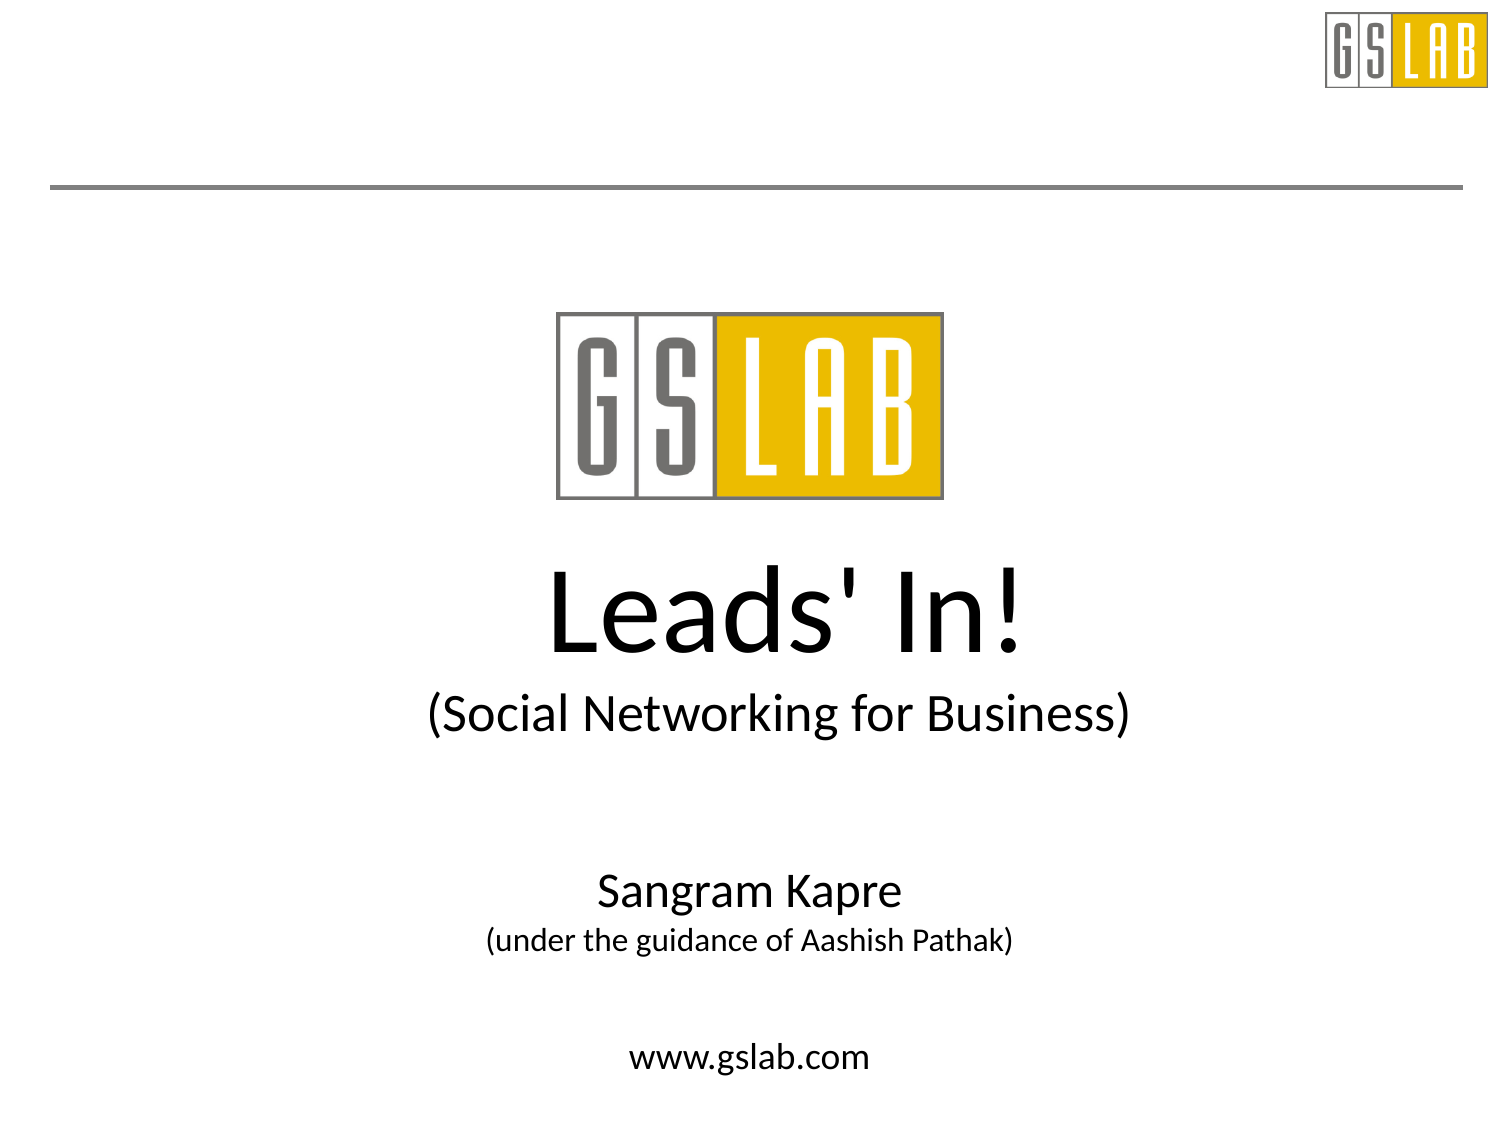

# Leads' In! (Social Networking for Business)
Sangram Kapre
(under the guidance of Aashish Pathak)
www.gslab.com